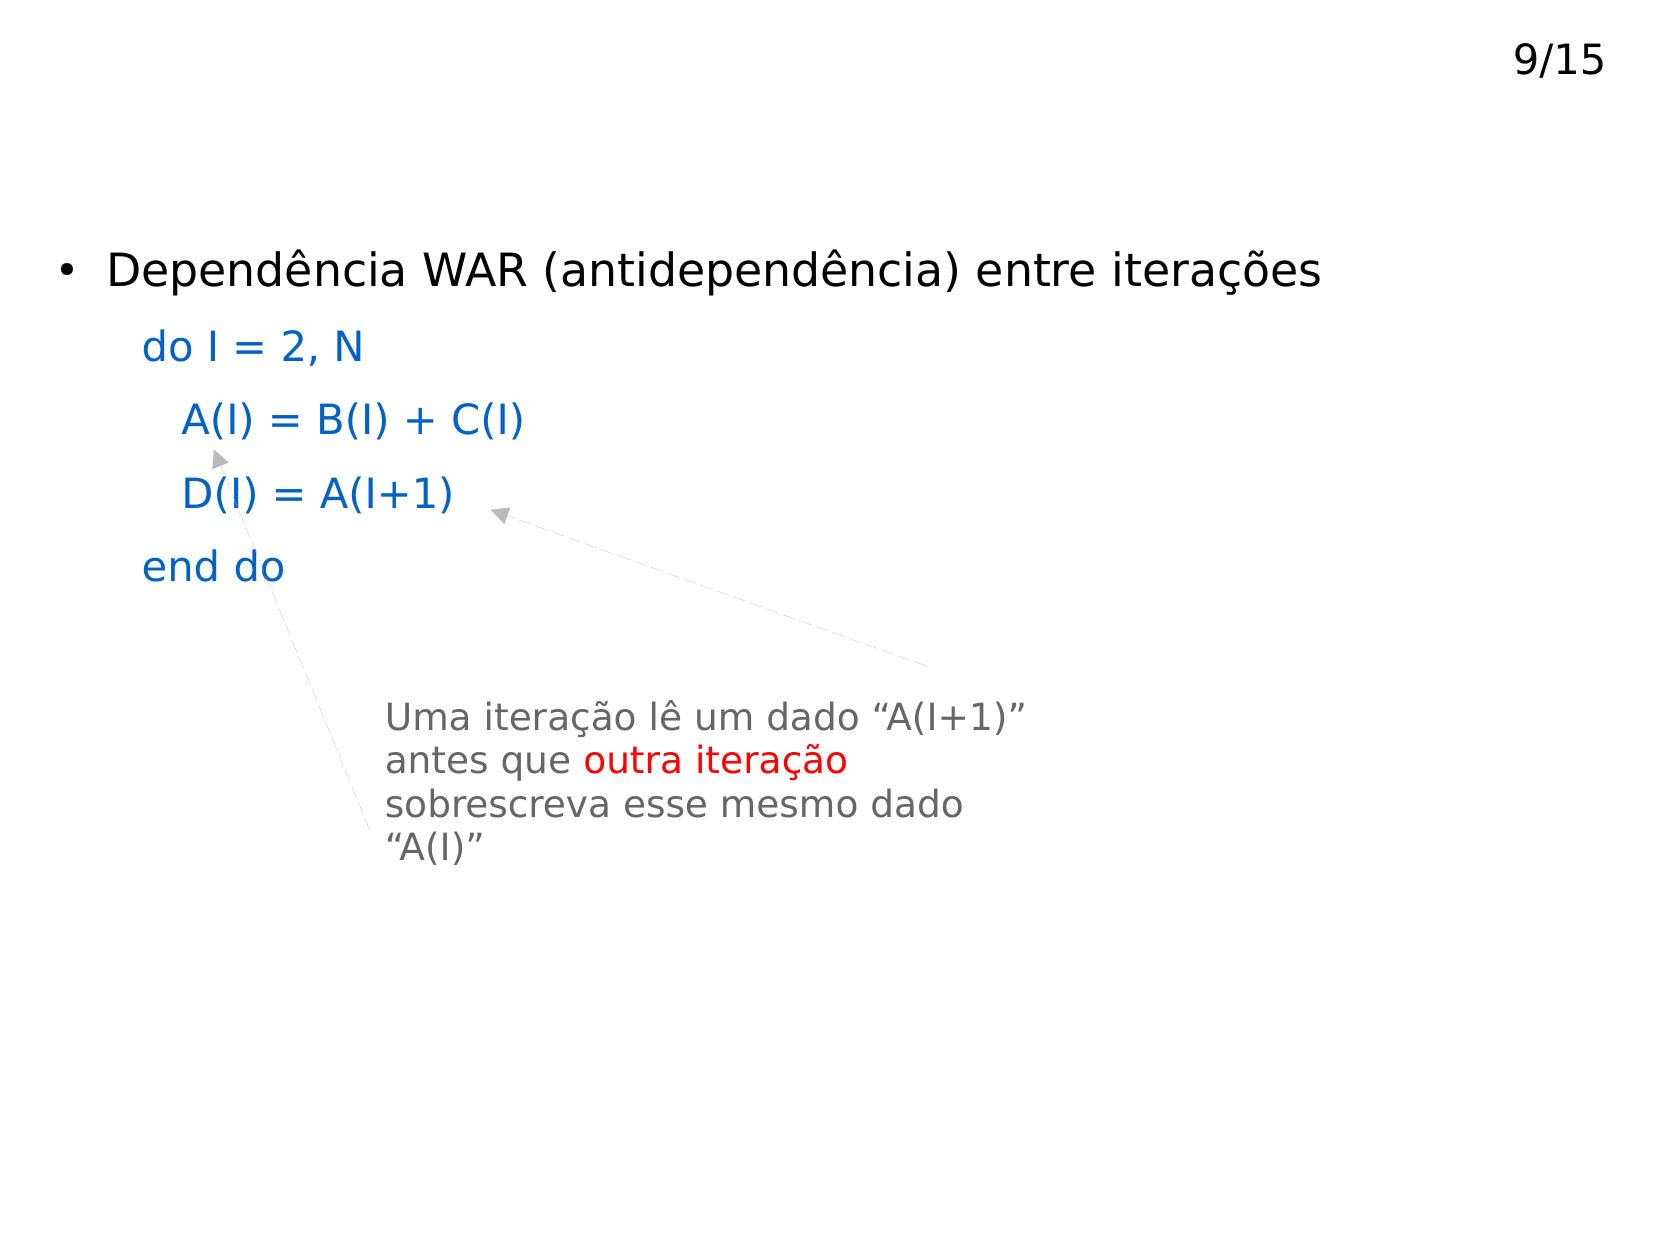

#
9
Dependência WAR (antidependência) entre iterações
do I = 2, N
 A(I) = B(I) + C(I)
 D(I) = A(I+1)
end do
Uma iteração lê um dado “A(I+1)” antes que outra iteração sobrescreva esse mesmo dado “A(I)”